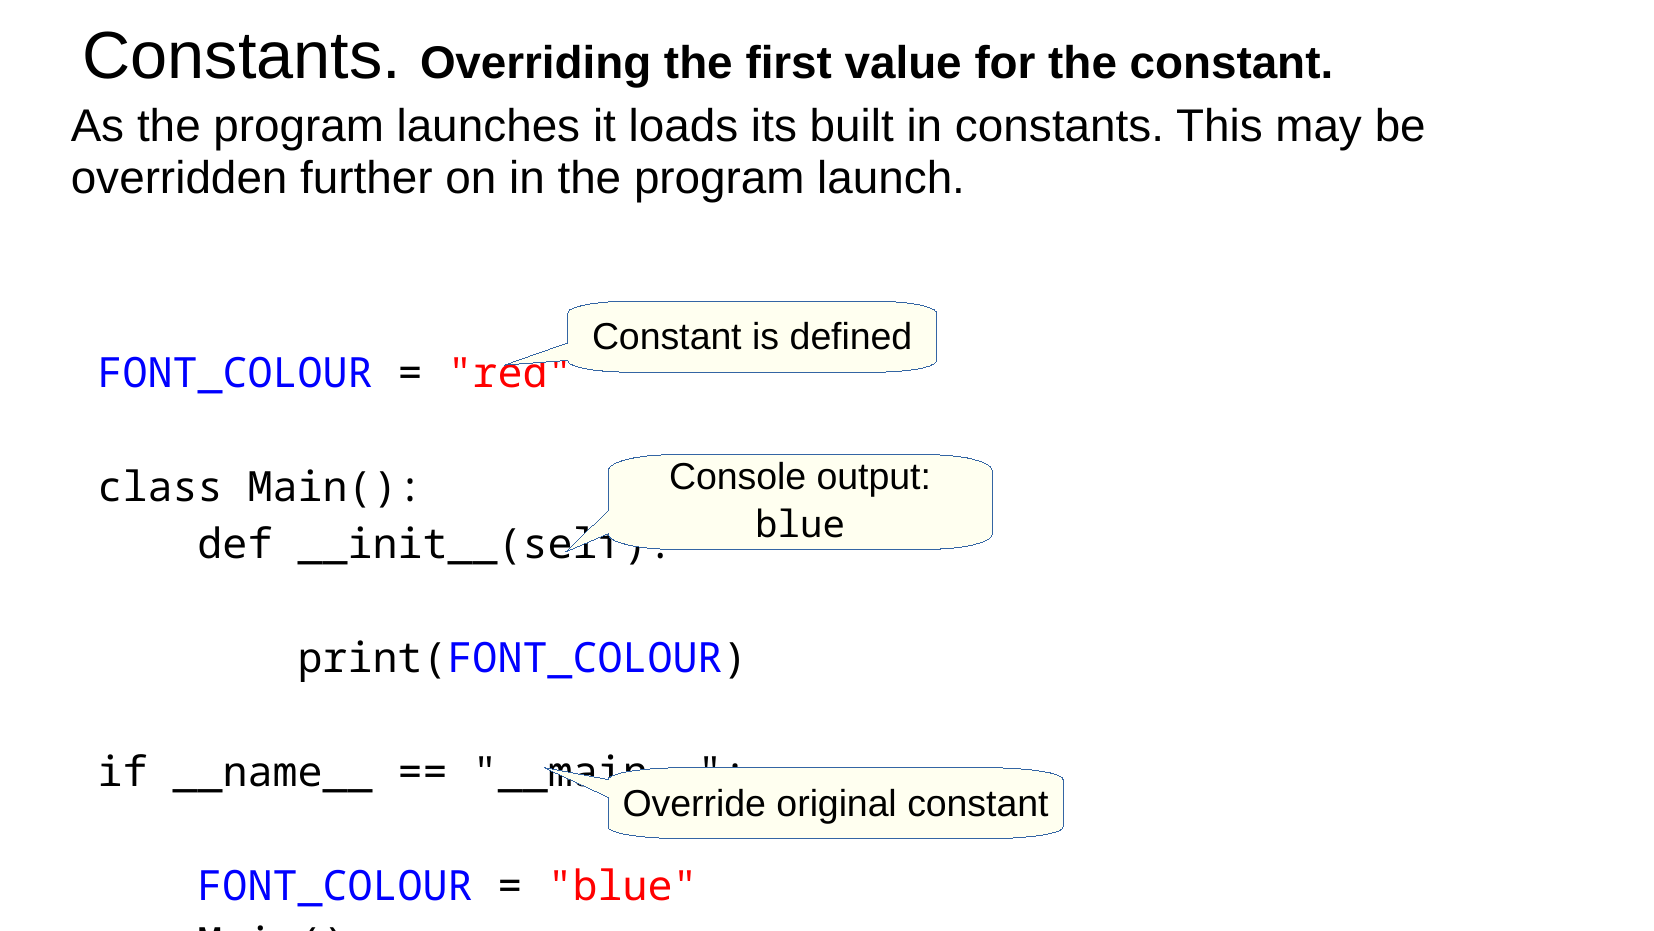

# Constants. Overriding the first value for the constant.
As the program launches it loads its built in constants. This may be overridden further on in the program launch.
Constant is defined
FONT_COLOUR = "red"
class Main():
 def __init__(self):
 print(FONT_COLOUR)
if __name__ == "__main__":
 FONT_COLOUR = "blue"
 Main()
Console output:
blue
Override original constant